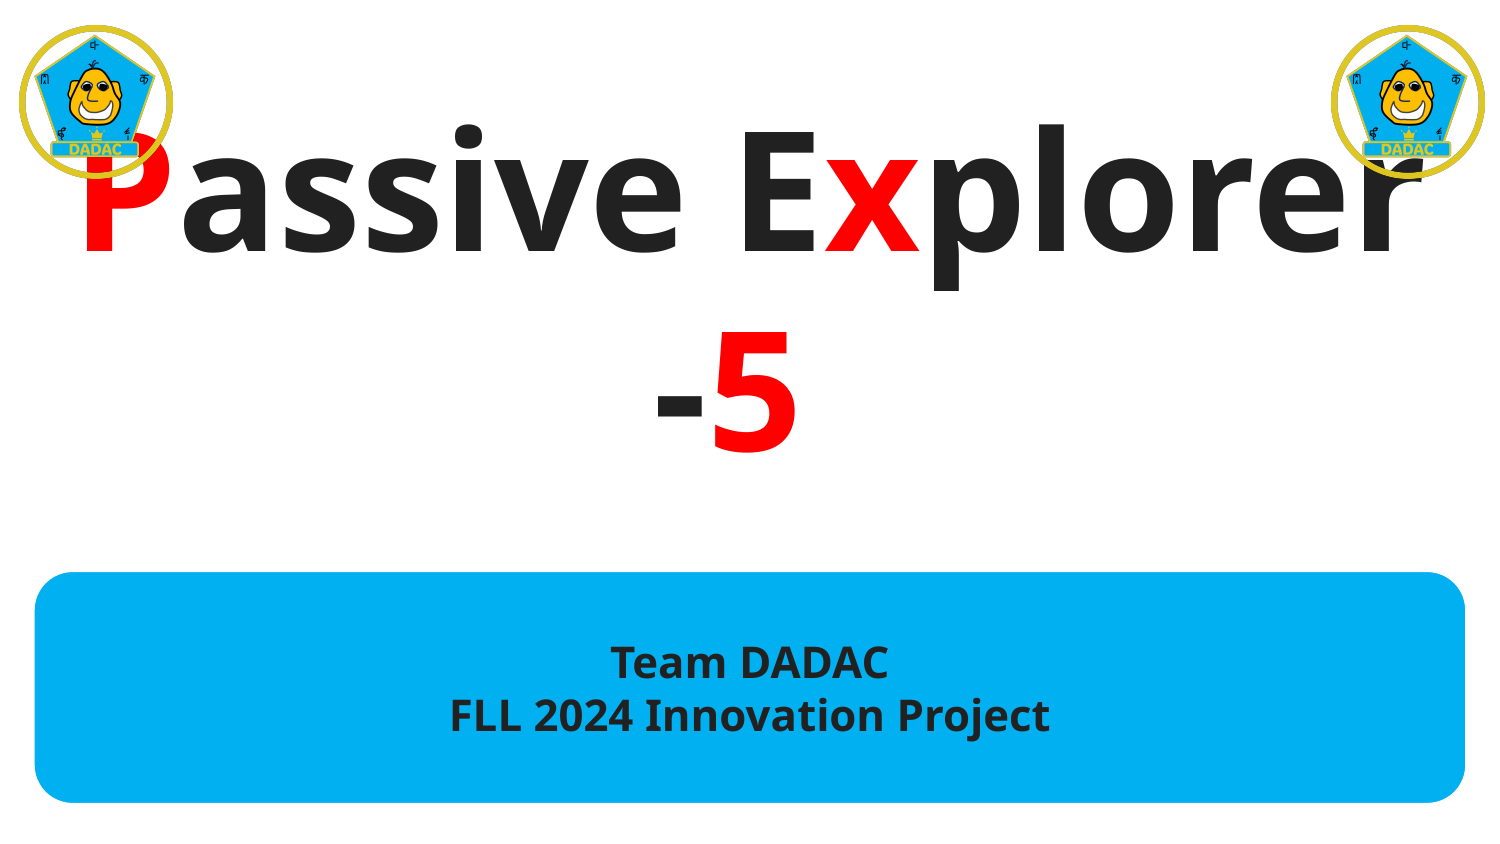

# Passive Explorer -5
Team DADAC
FLL 2024 Innovation Project